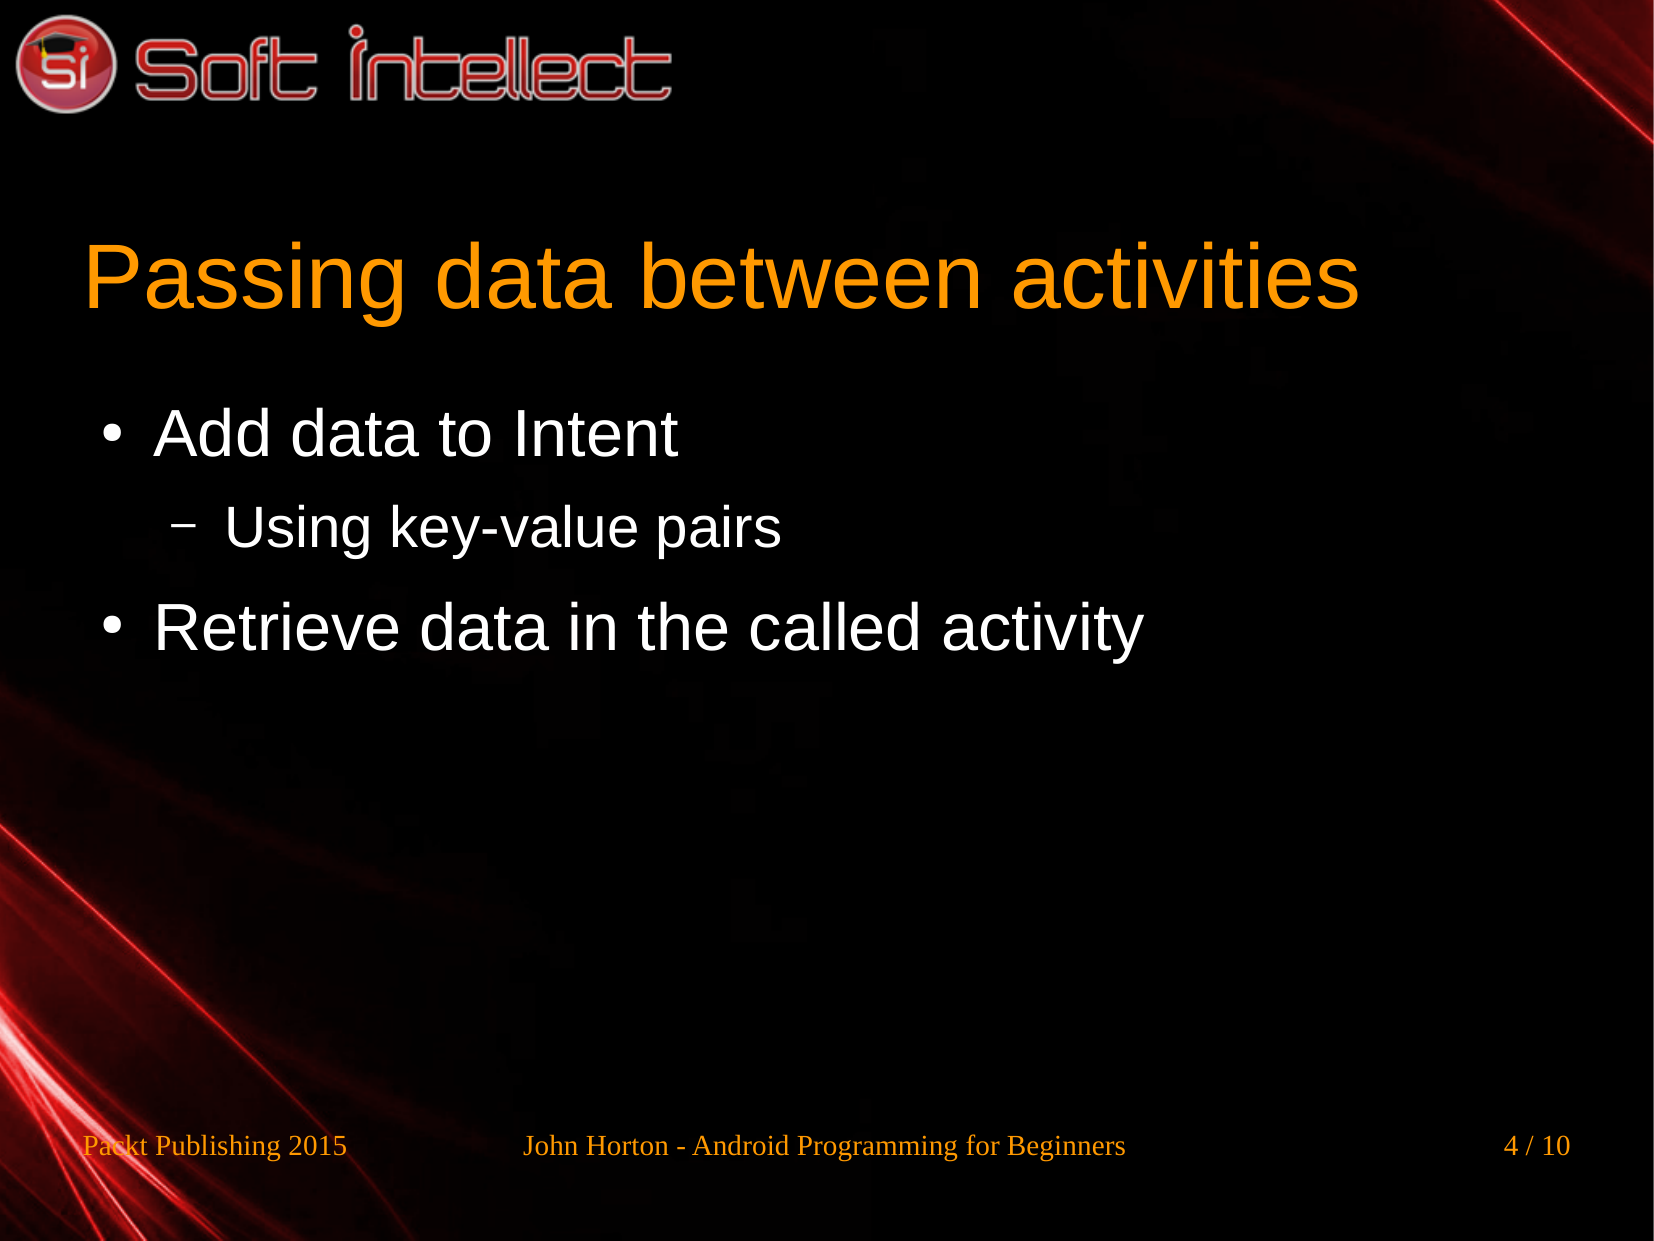

# Passing data between activities
Add data to Intent
Using key-value pairs
Retrieve data in the called activity
Packt Publishing 2015
John Horton - Android Programming for Beginners
4